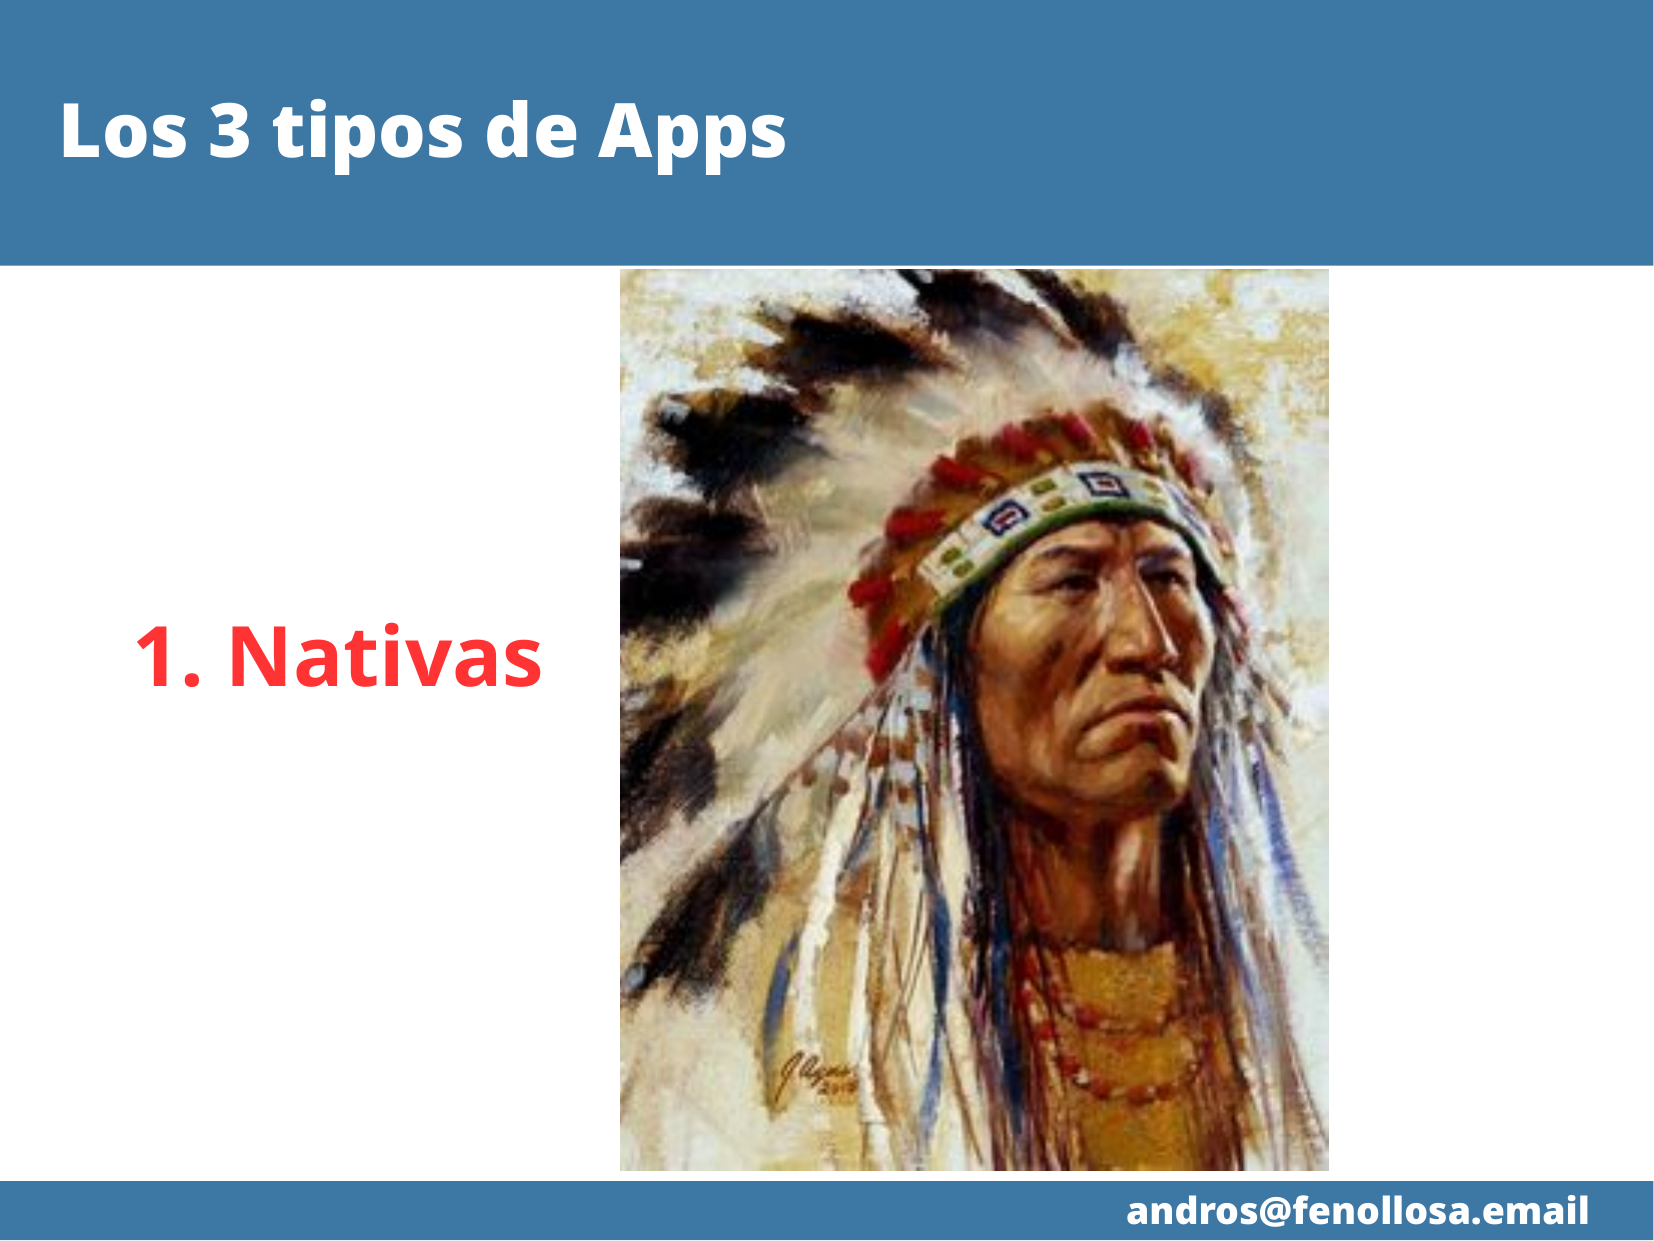

# Los 3 tipos de Apps
1. Nativas